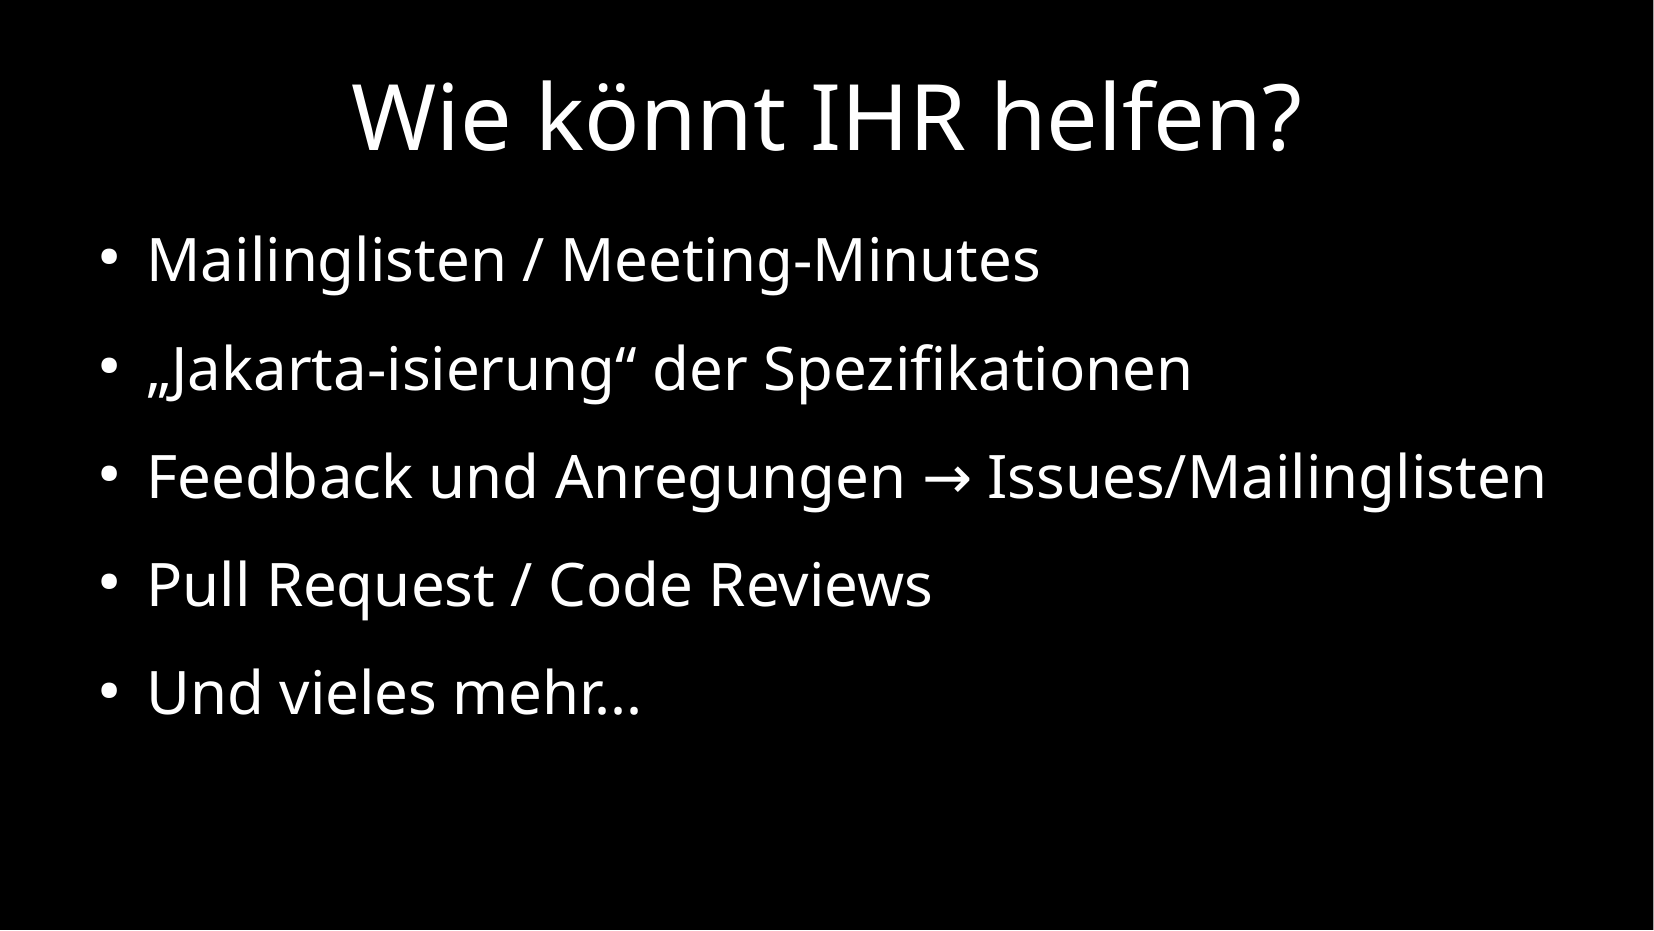

# Wie könnt IHR helfen?
Mailinglisten / Meeting-Minutes
„Jakarta-isierung“ der Spezifikationen
Feedback und Anregungen → Issues/Mailinglisten
Pull Request / Code Reviews
Und vieles mehr...